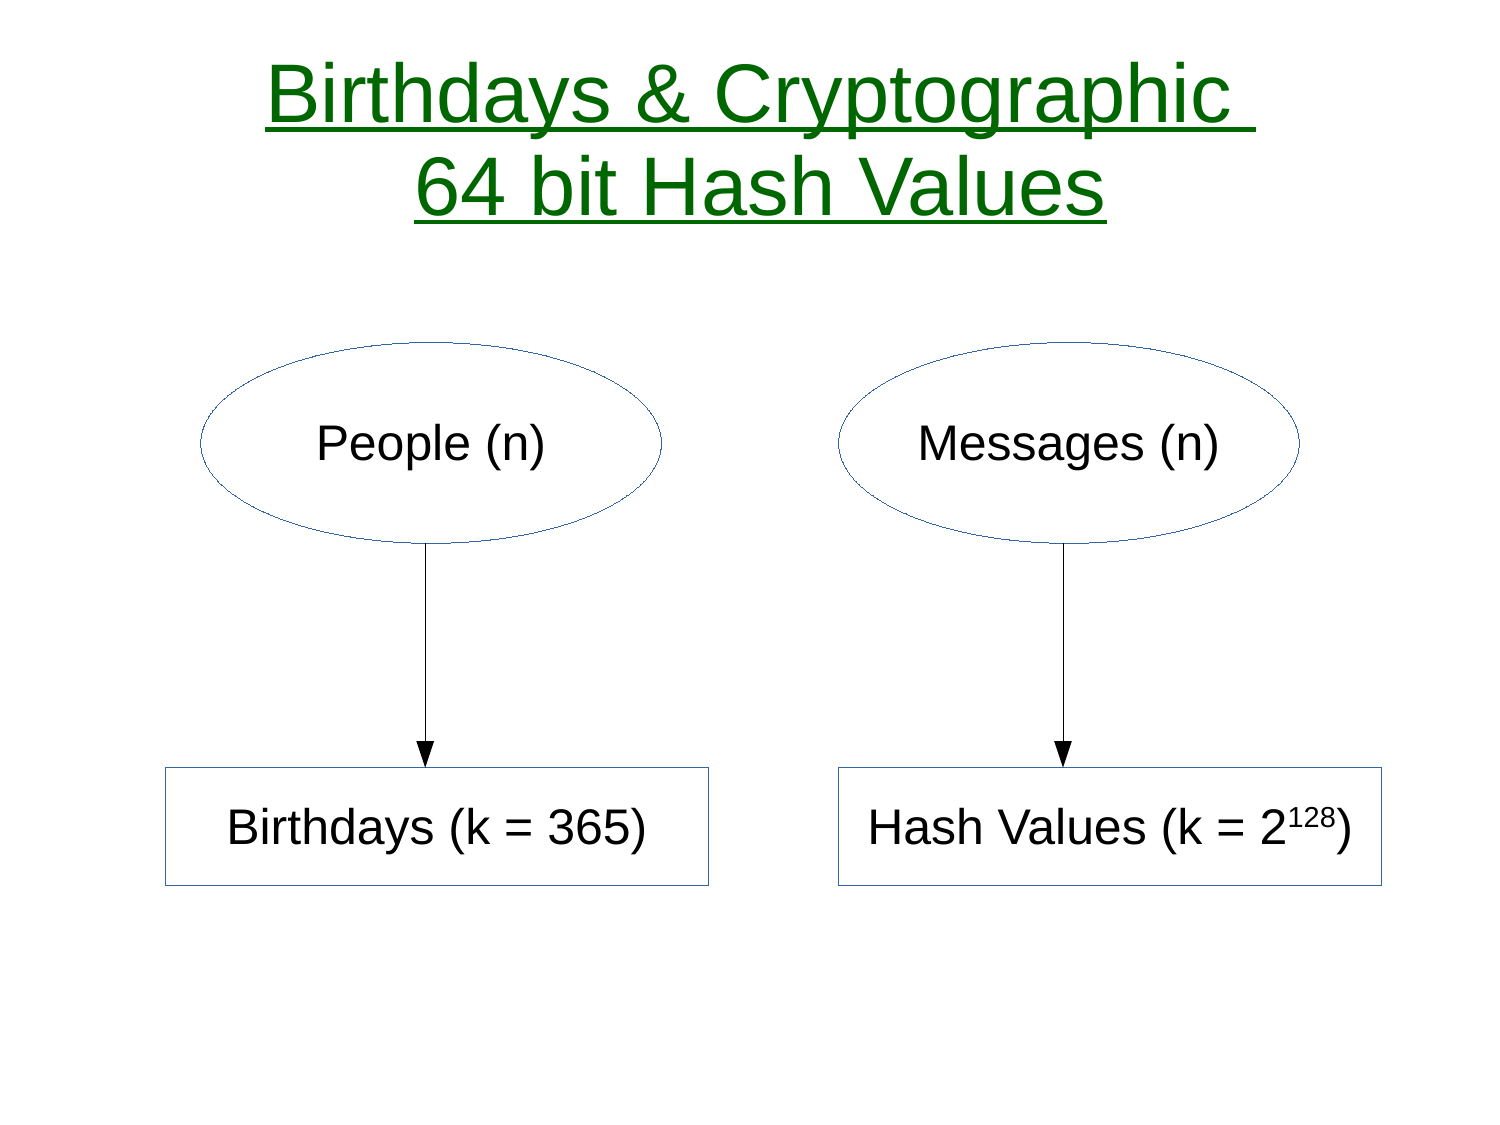

# Birthdays & Cryptographic 64 bit Hash Values
People (n)
Messages (n)
Birthdays (k = 365)
Hash Values (k = 2128)